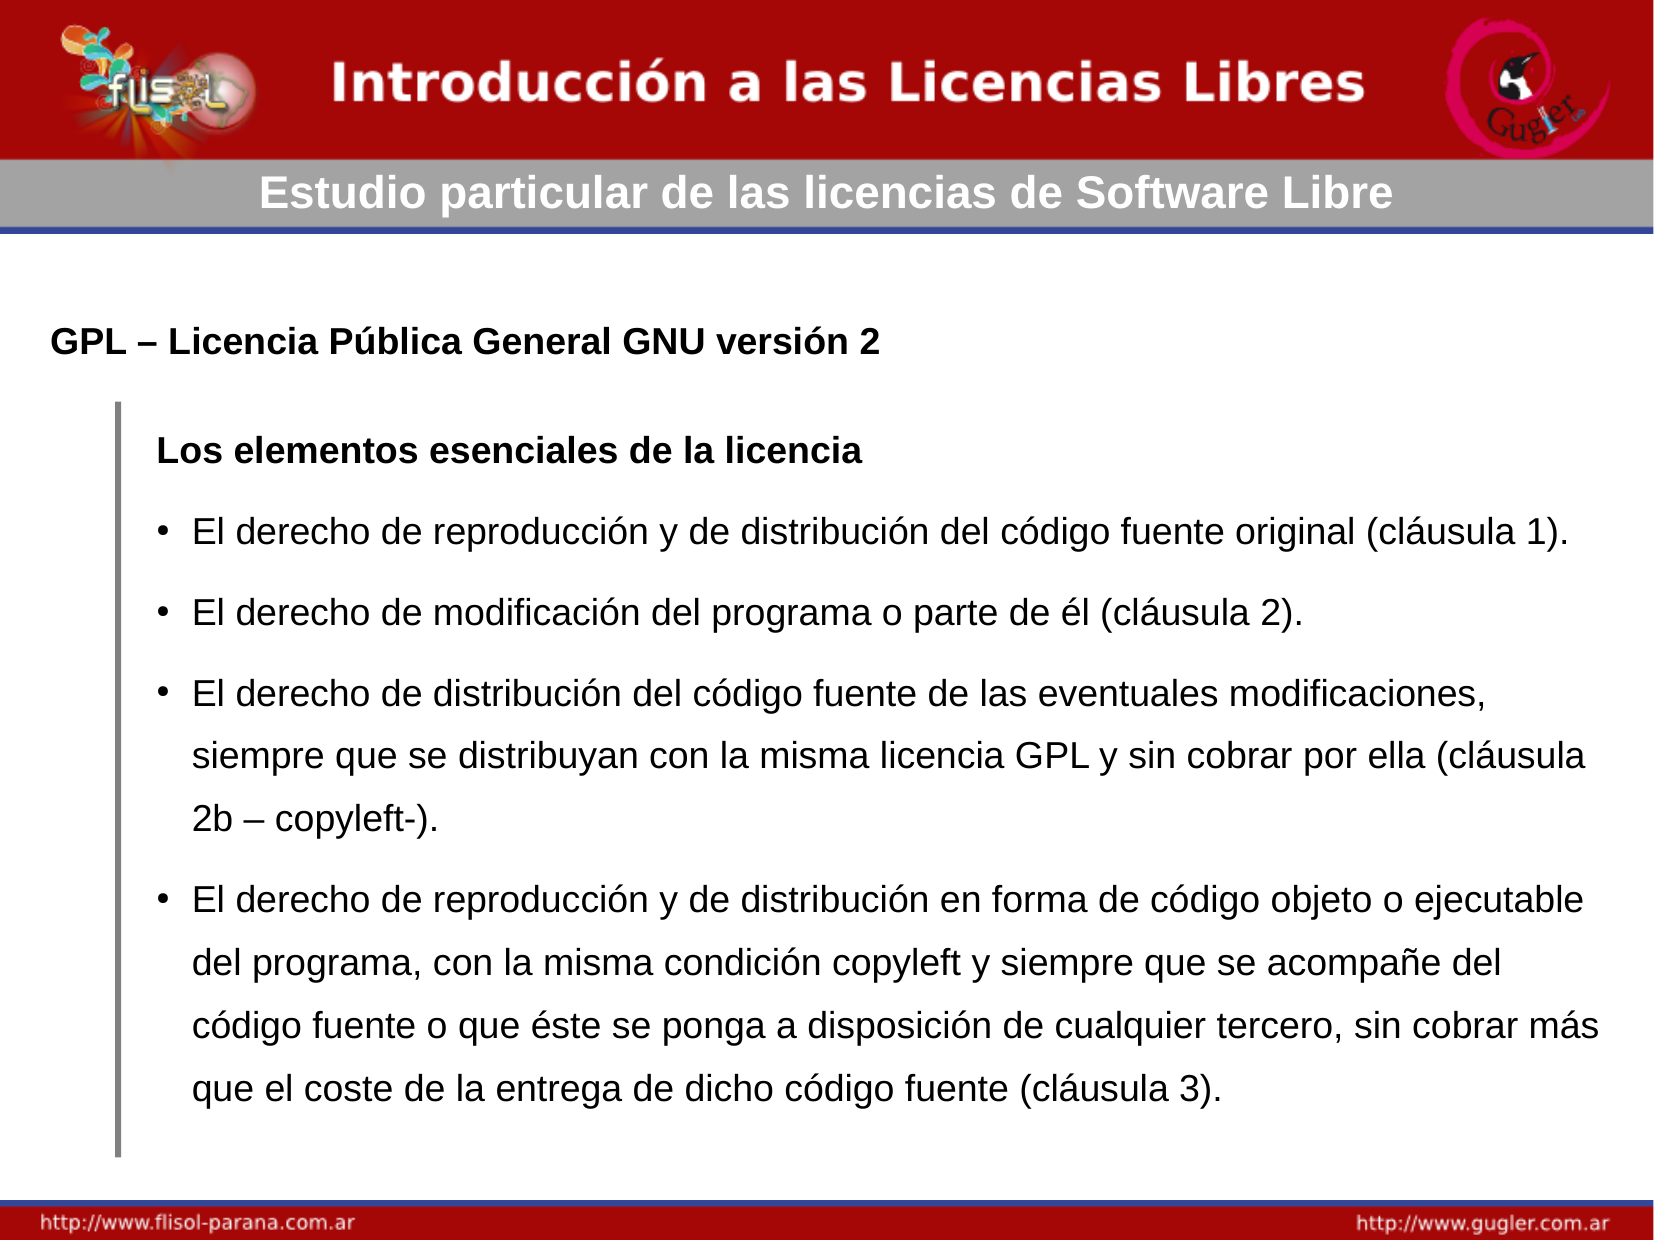

Estudio particular de las licencias de Software Libre
GPL – Licencia Pública General GNU versión 2
Los elementos esenciales de la licencia
El derecho de reproducción y de distribución del código fuente original (cláusula 1).
El derecho de modificación del programa o parte de él (cláusula 2).
El derecho de distribución del código fuente de las eventuales modificaciones, siempre que se distribuyan con la misma licencia GPL y sin cobrar por ella (cláusula 2b – copyleft-).
El derecho de reproducción y de distribución en forma de código objeto o ejecutable del programa, con la misma condición copyleft y siempre que se acompañe del código fuente o que éste se ponga a disposición de cualquier tercero, sin cobrar más que el coste de la entrega de dicho código fuente (cláusula 3).